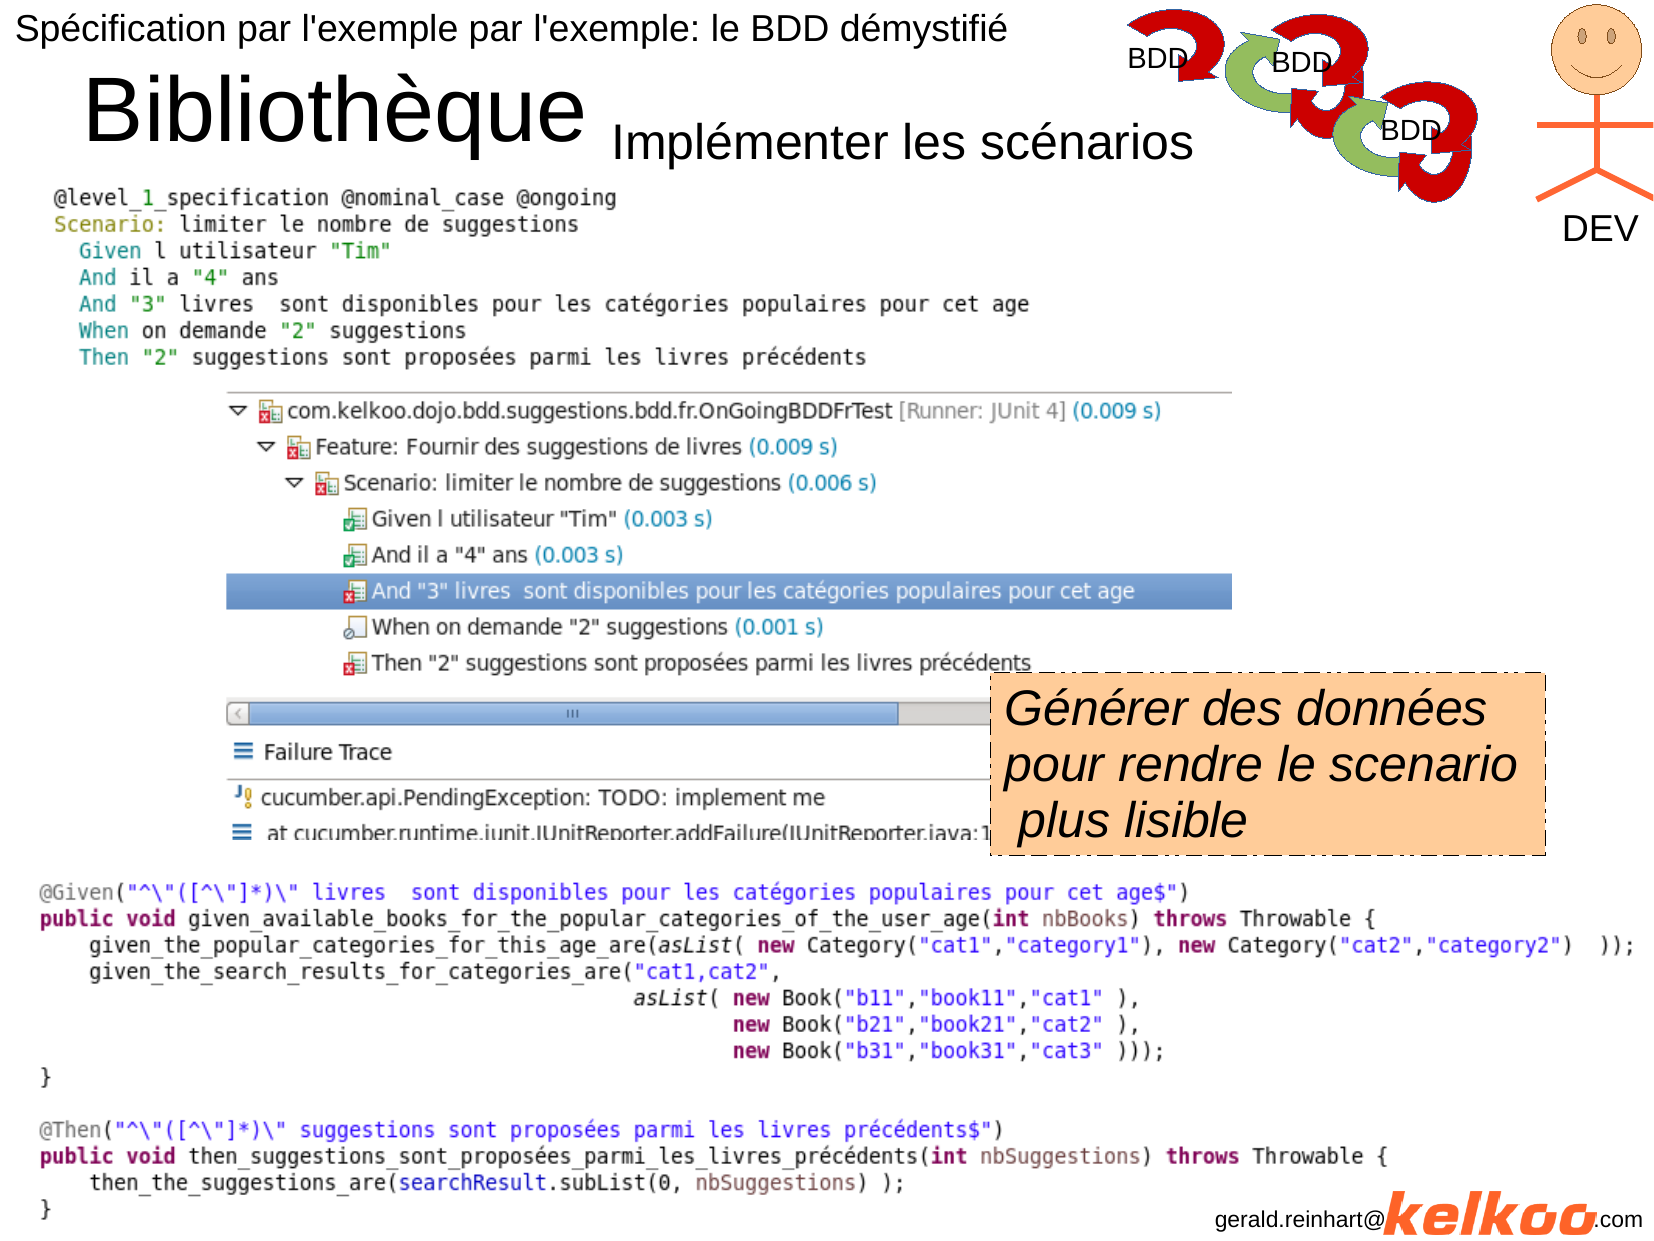

Spécification par l'exemple par l'exemple: le BDD démystifié
Bibliothèque
Implémenter les scénarios
 DEV
BDD
BDD
BDD
Générer des données pour rendre le scenario plus lisible
49
 gerald.reinhart@ .com